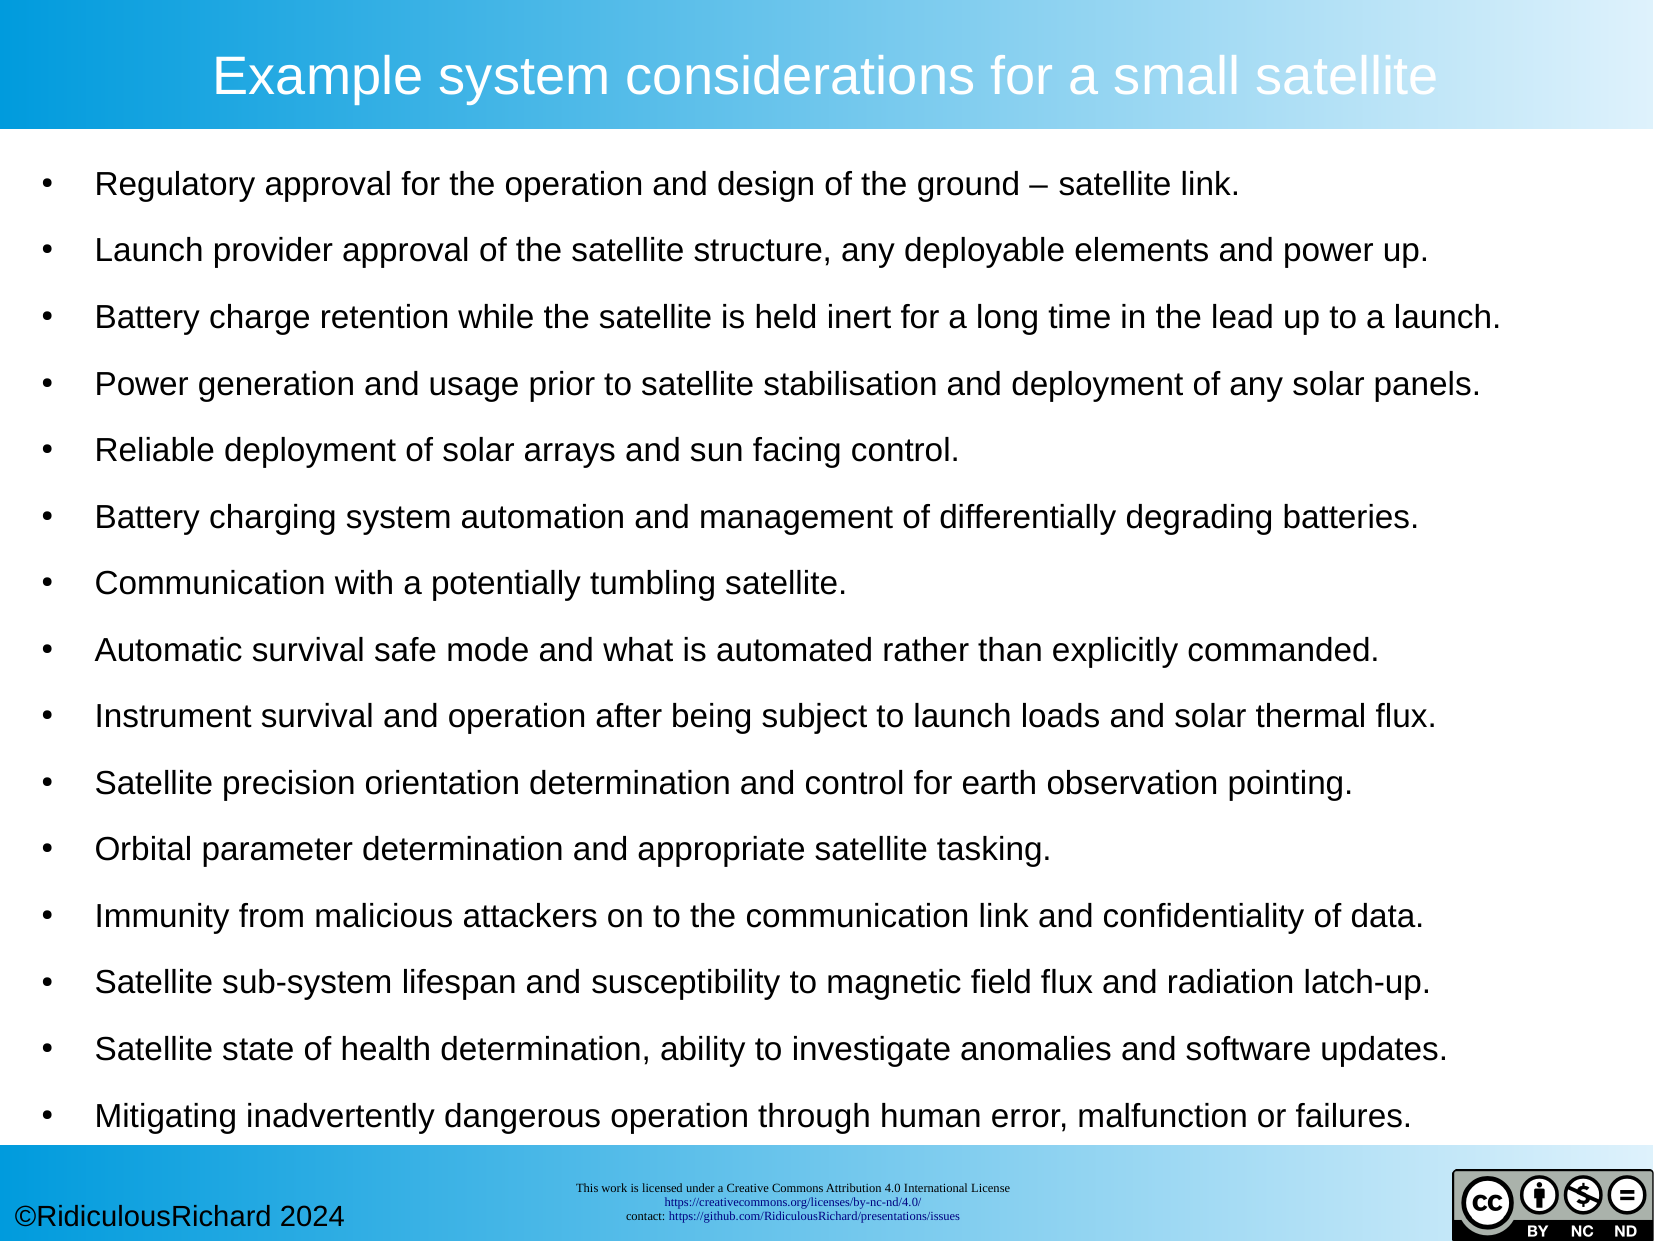

Example system considerations for a small satellite
# Regulatory approval for the operation and design of the ground – satellite link.
Launch provider approval of the satellite structure, any deployable elements and power up.
Battery charge retention while the satellite is held inert for a long time in the lead up to a launch.
Power generation and usage prior to satellite stabilisation and deployment of any solar panels.
Reliable deployment of solar arrays and sun facing control.
Battery charging system automation and management of differentially degrading batteries.
Communication with a potentially tumbling satellite.
Automatic survival safe mode and what is automated rather than explicitly commanded.
Instrument survival and operation after being subject to launch loads and solar thermal flux.
Satellite precision orientation determination and control for earth observation pointing.
Orbital parameter determination and appropriate satellite tasking.
Immunity from malicious attackers on to the communication link and confidentiality of data.
Satellite sub-system lifespan and susceptibility to magnetic field flux and radiation latch-up.
Satellite state of health determination, ability to investigate anomalies and software updates.
Mitigating inadvertently dangerous operation through human error, malfunction or failures.